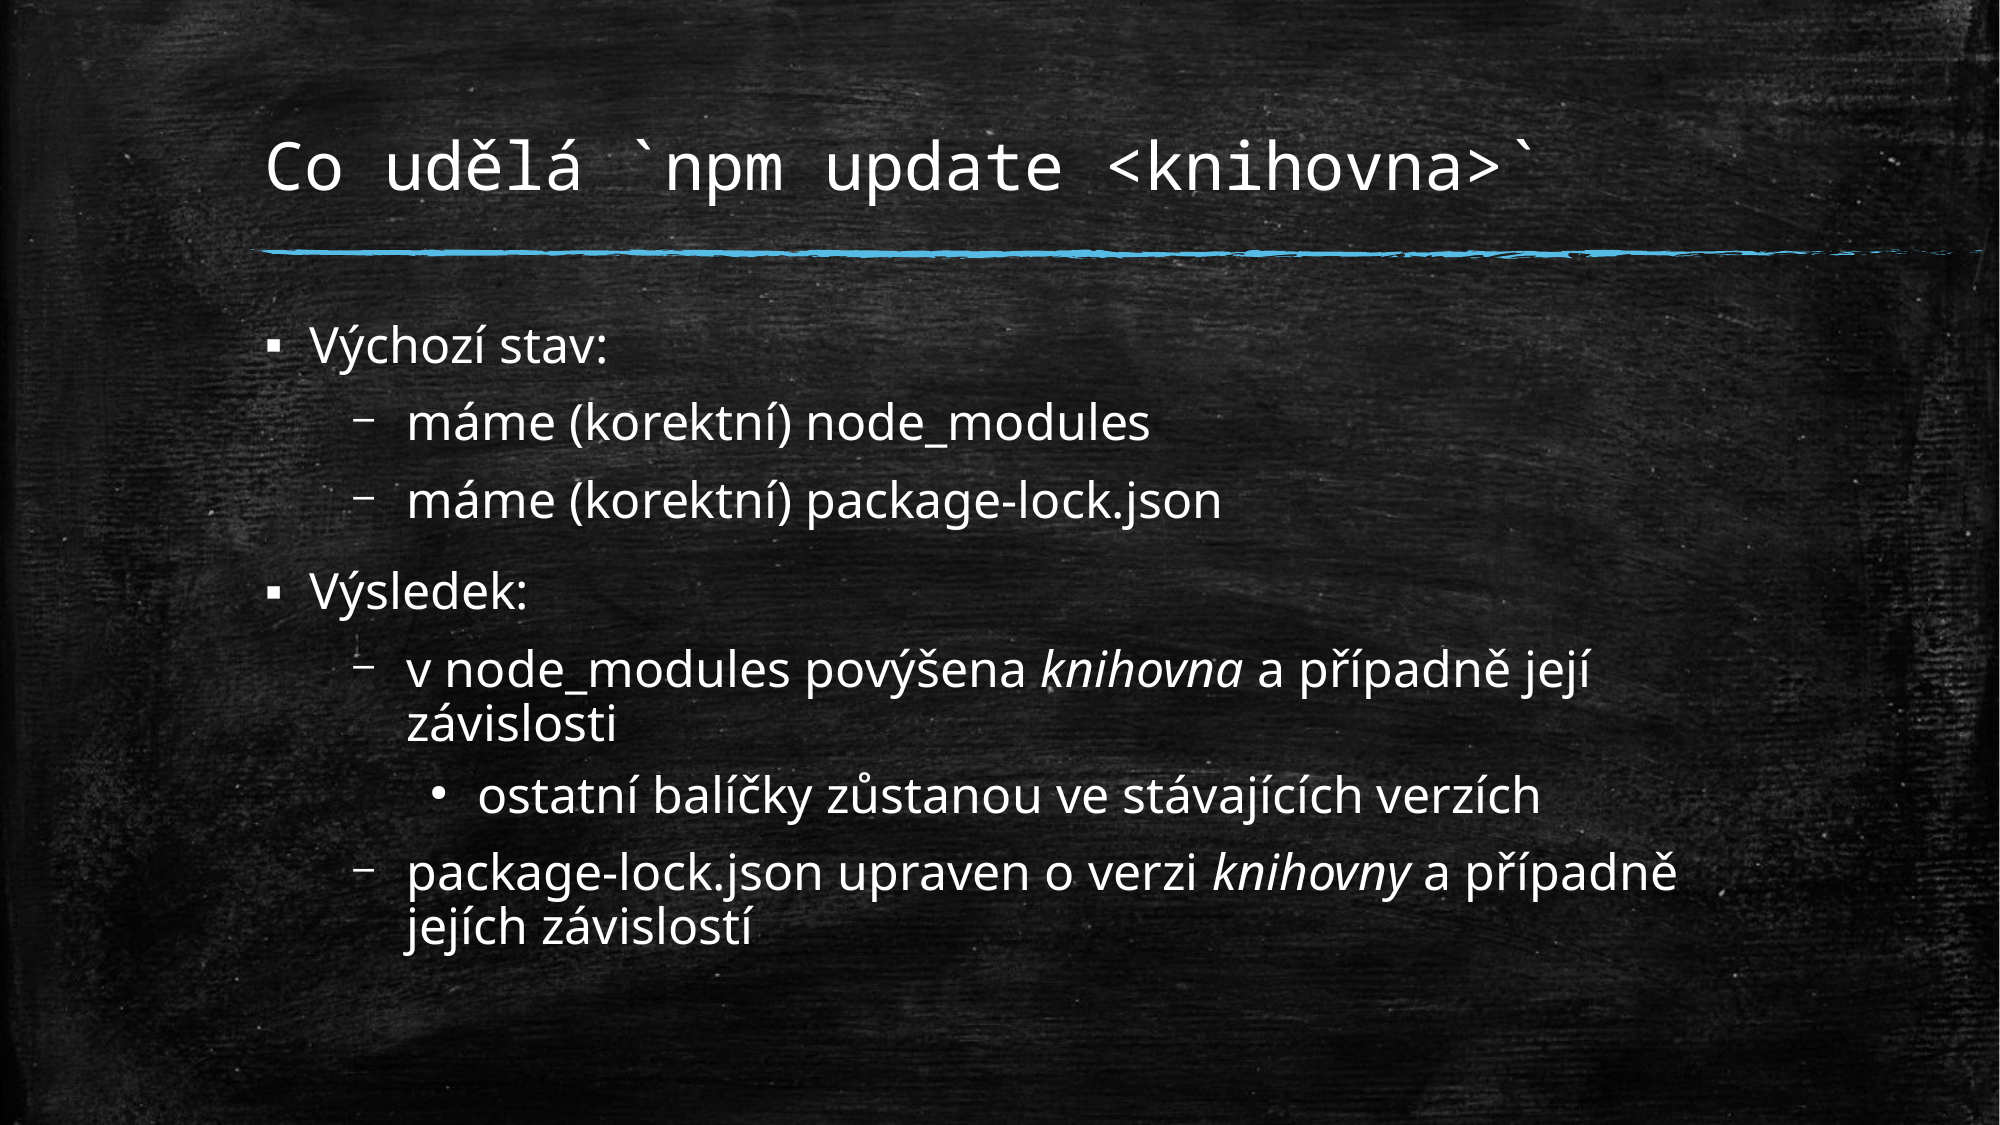

# Co udělá `npm update <knihovna>`
Výchozí stav:
máme (korektní) node_modules
máme (korektní) package-lock.json
Výsledek:
v node_modules povýšena knihovna a případně její závislosti
ostatní balíčky zůstanou ve stávajících verzích
package-lock.json upraven o verzi knihovny a případně jejích závislostí